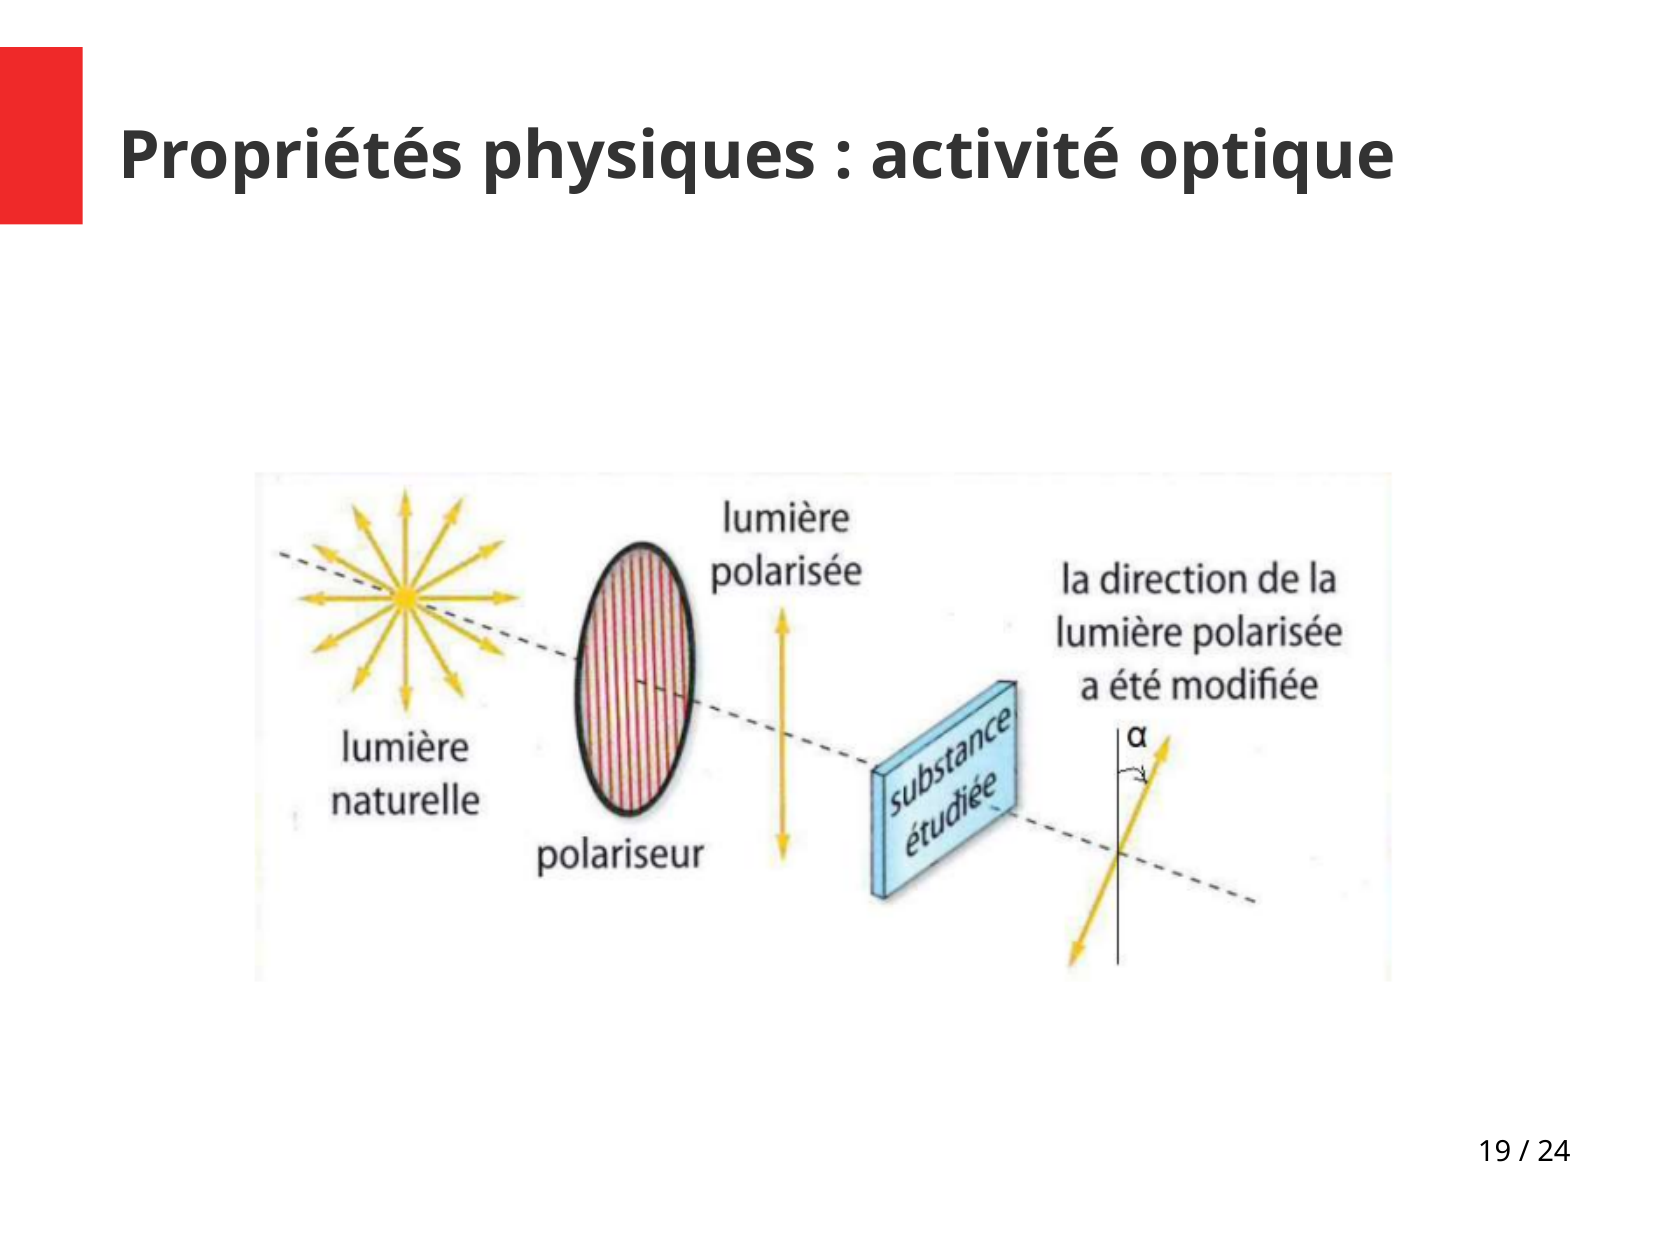

# Propriétés physiques : activité optique
19